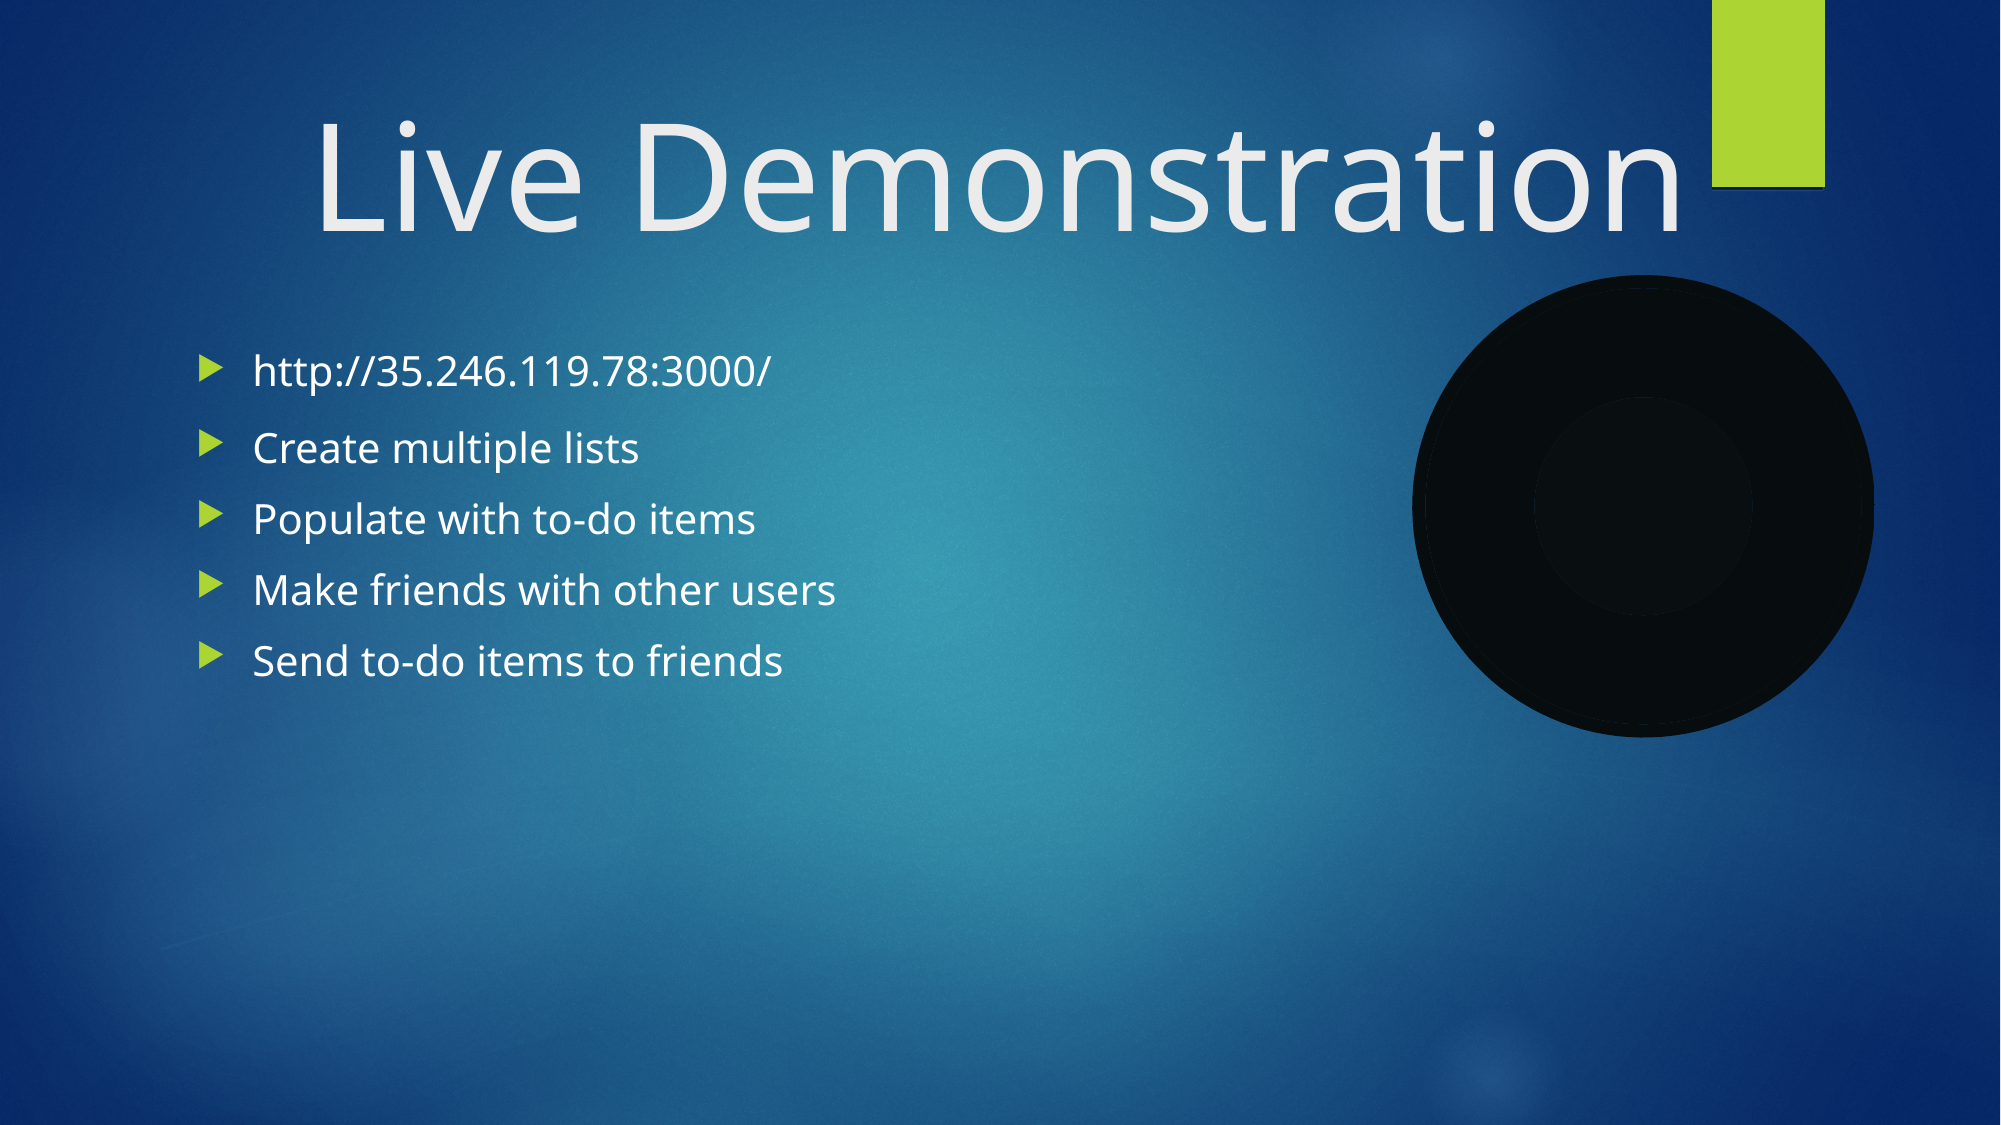

# Live Demonstration
http://35.246.119.78:3000/
Create multiple lists
Populate with to-do items
Make friends with other users
Send to-do items to friends